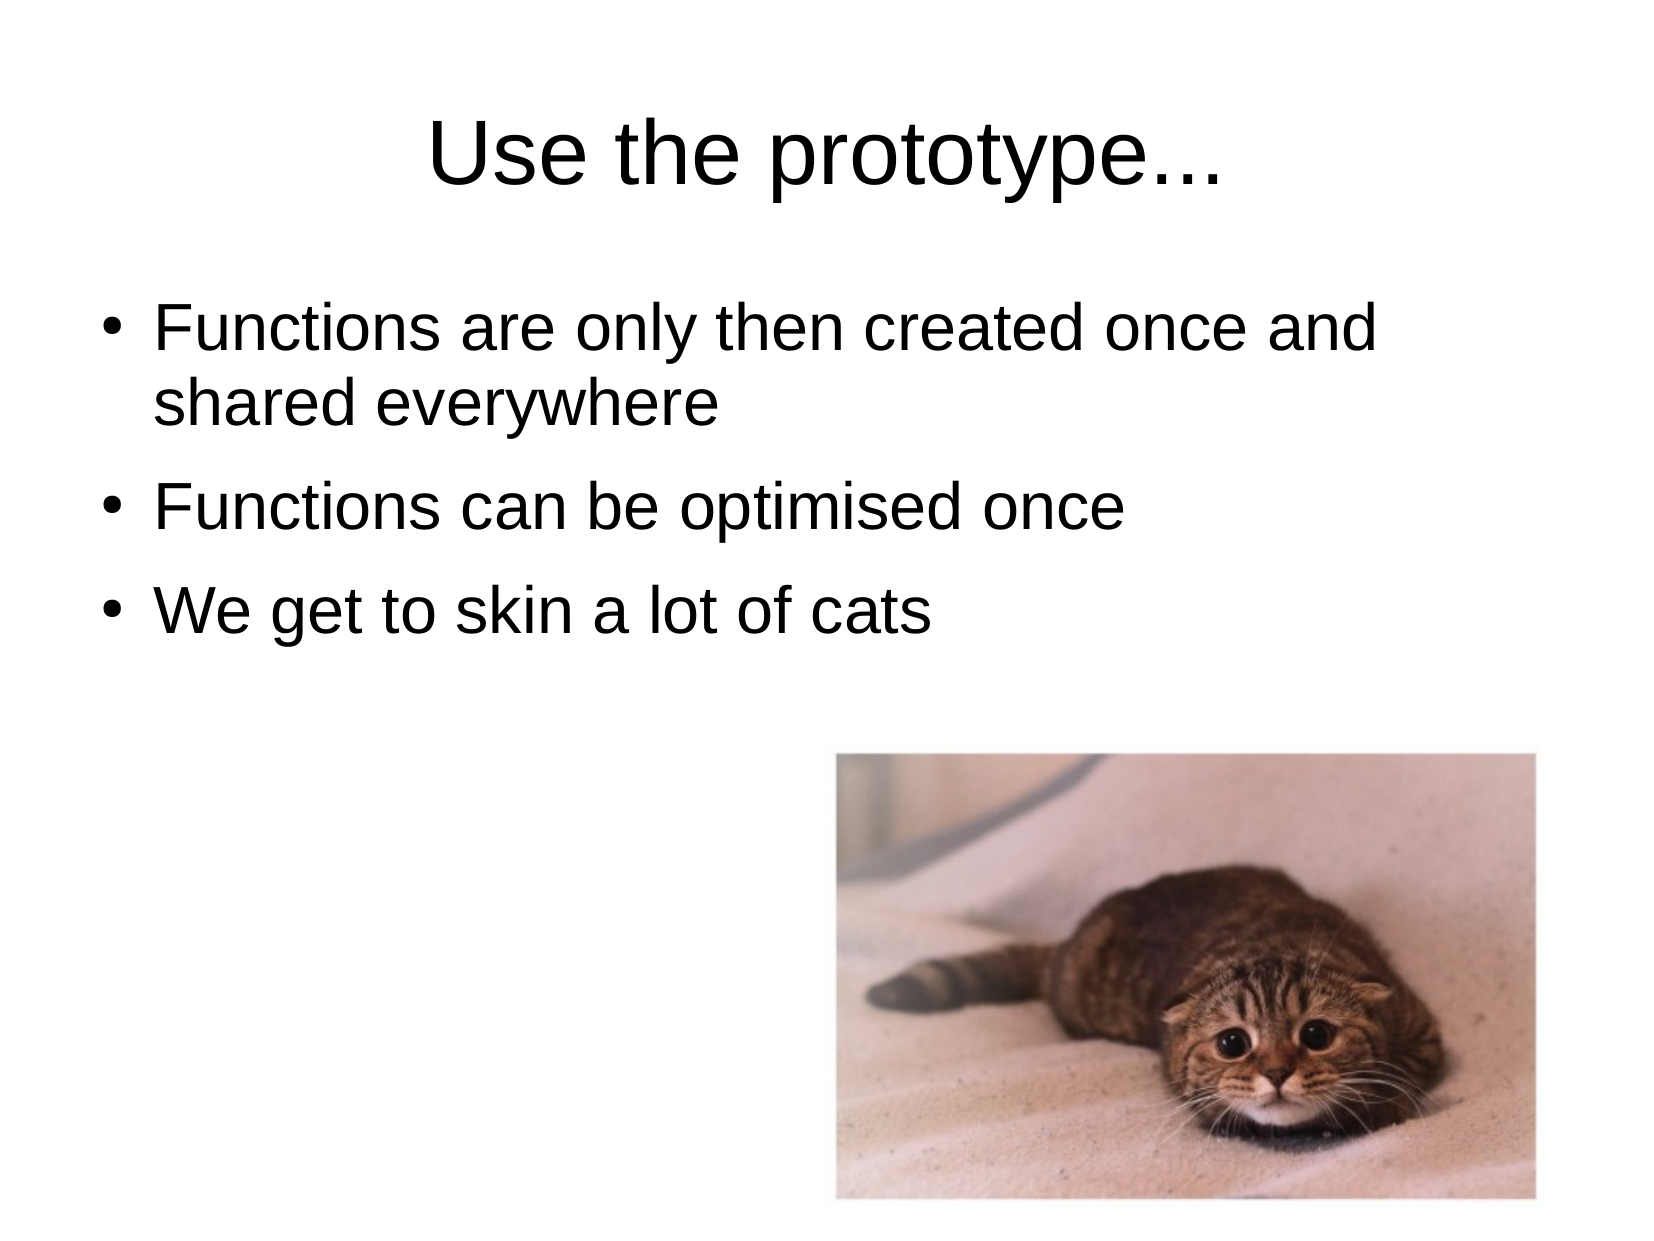

# Use the prototype...
Functions are only then created once and shared everywhere
Functions can be optimised once
We get to skin a lot of cats